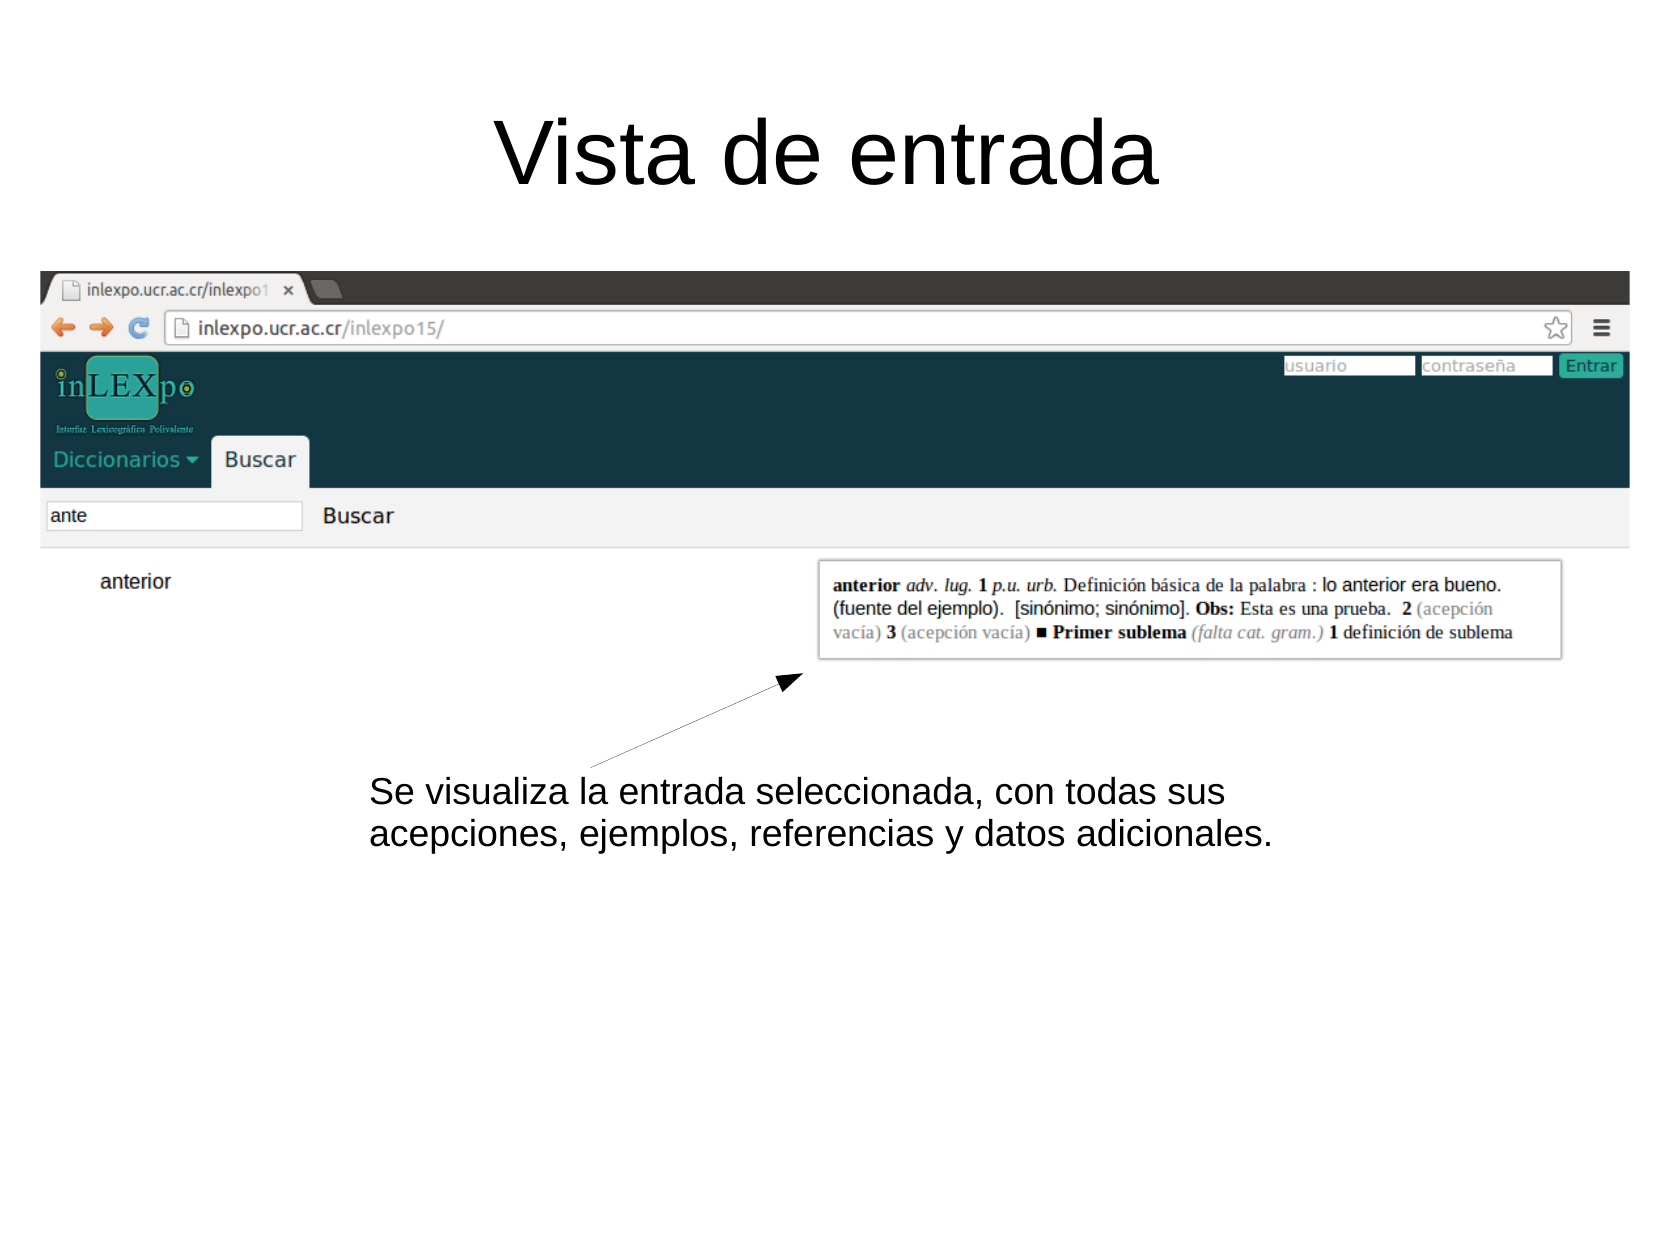

# Vista de entrada
Se visualiza la entrada seleccionada, con todas sus
acepciones, ejemplos, referencias y datos adicionales.